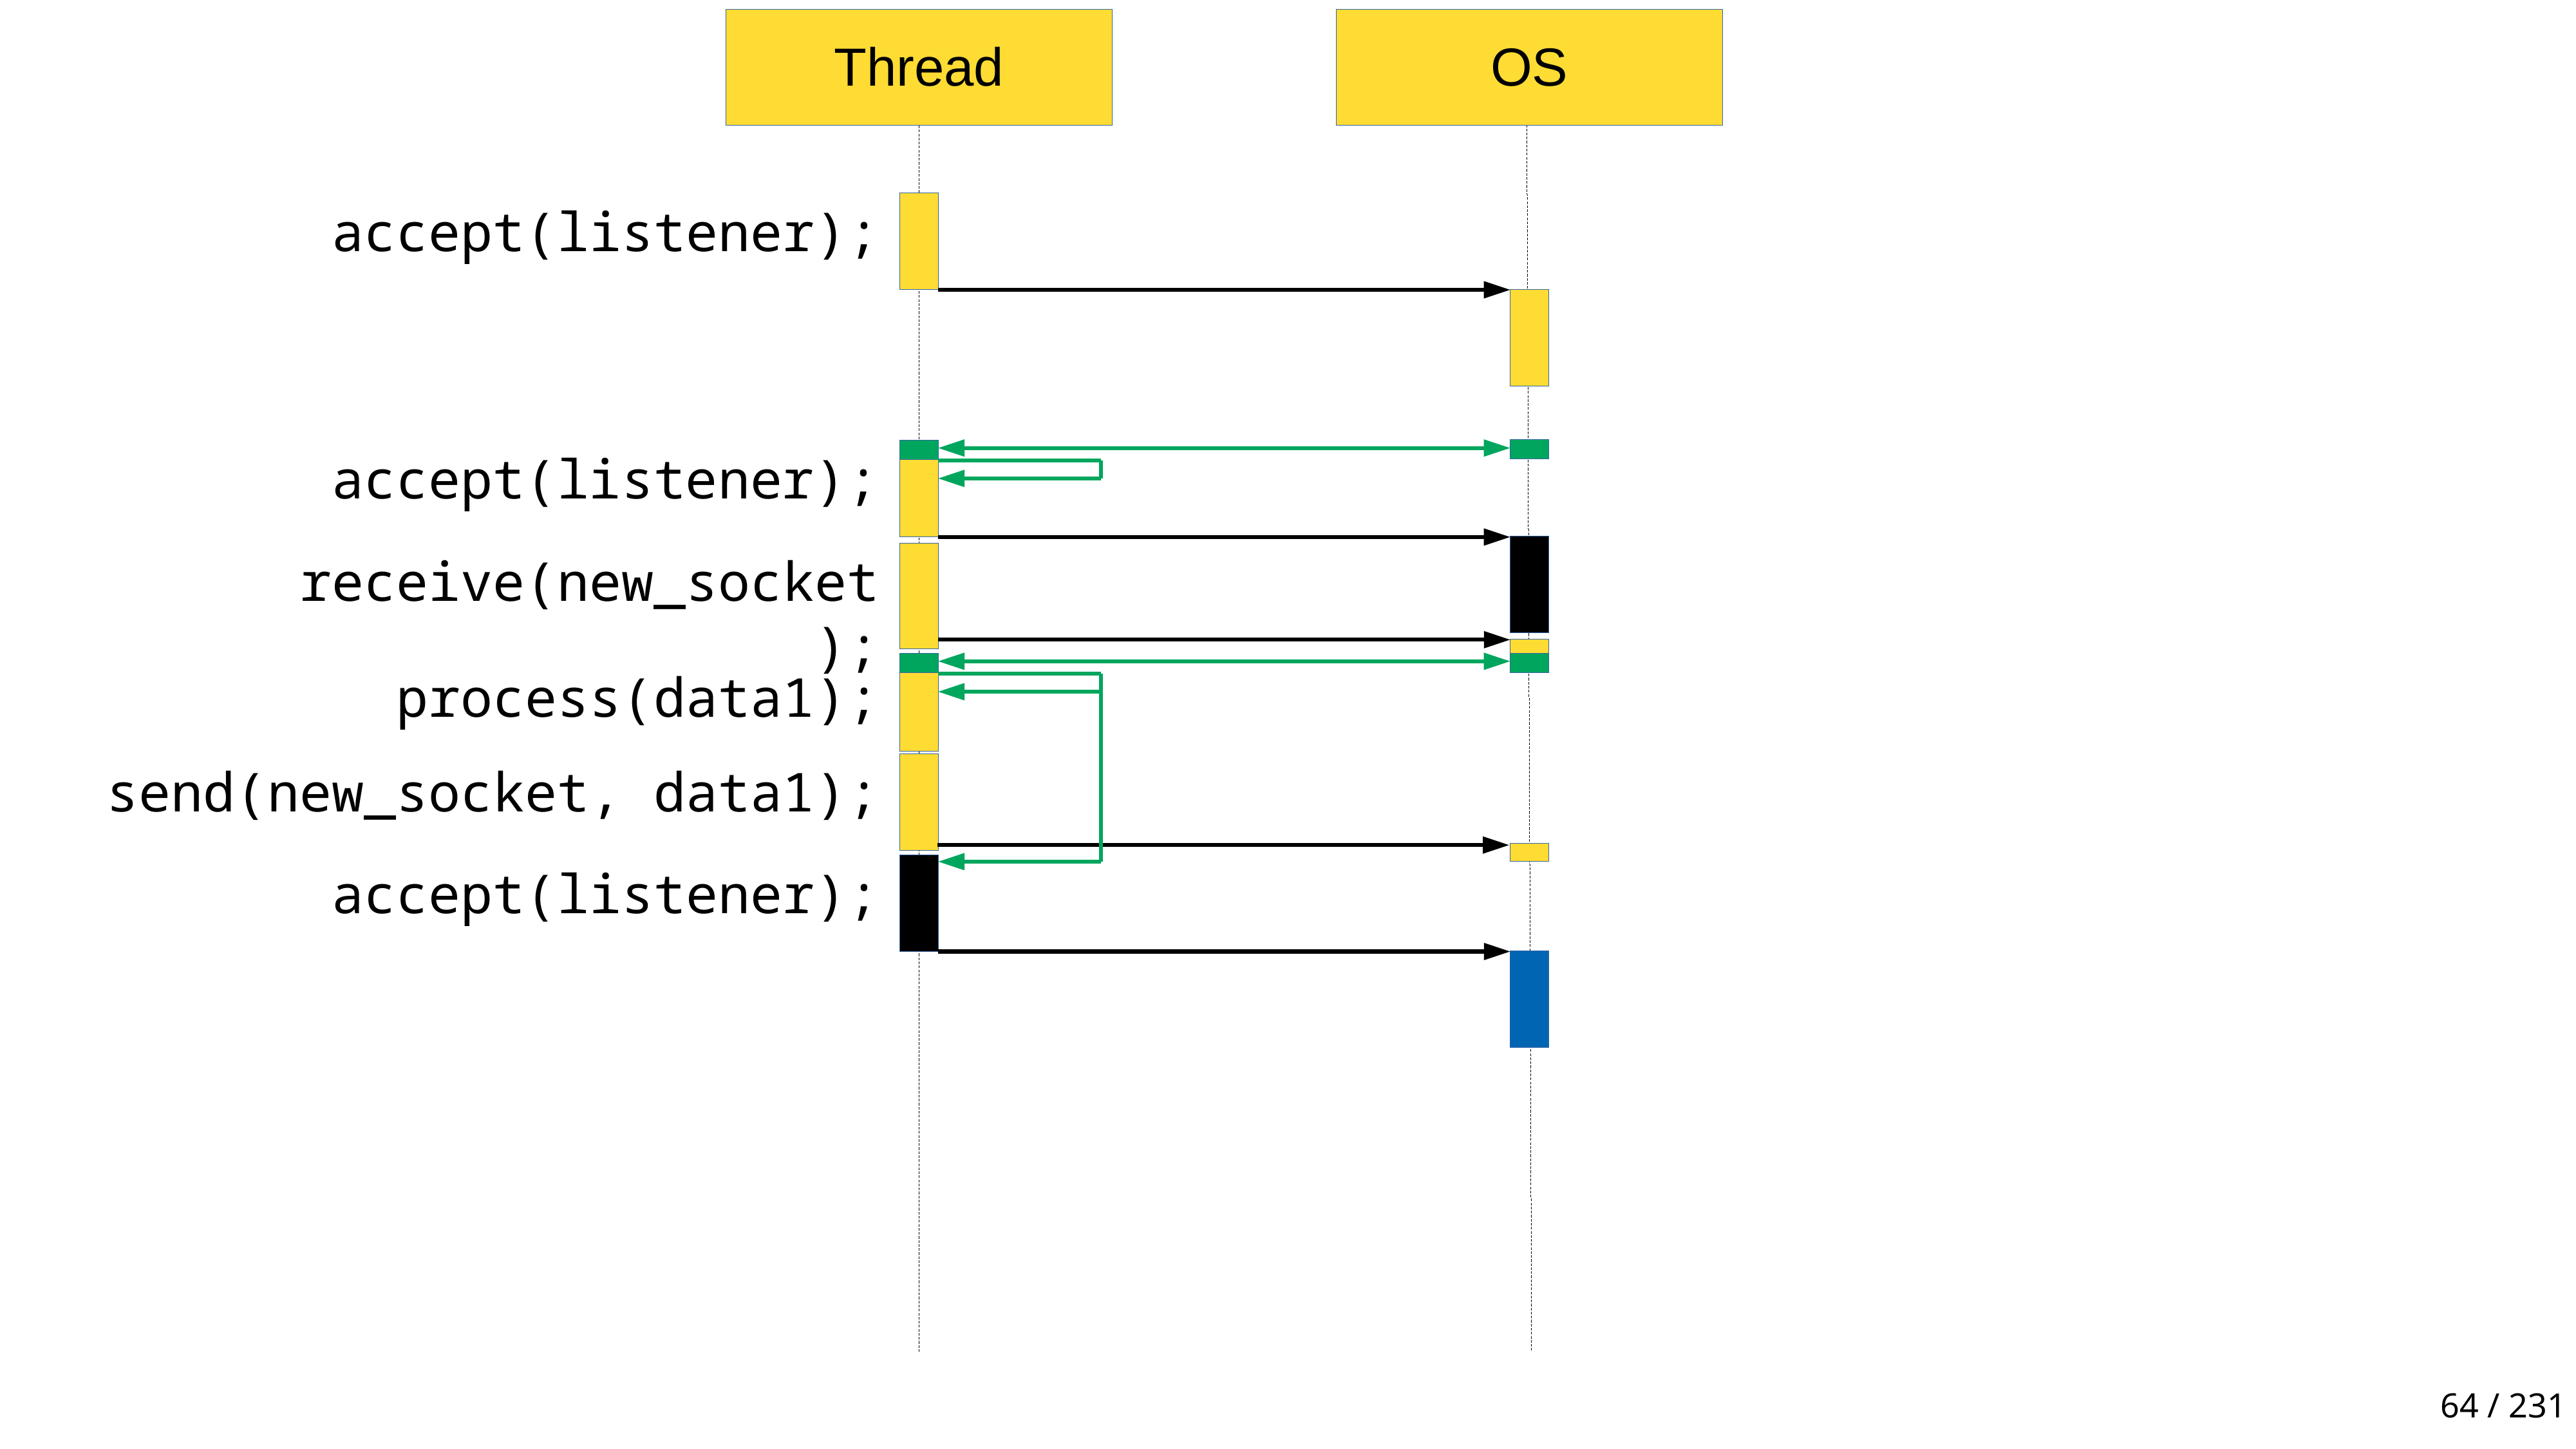

Thread
OS
accept(listener);
accept(listener);
receive(new_socket);
process(data1);
send(new_socket, data1);
accept(listener);